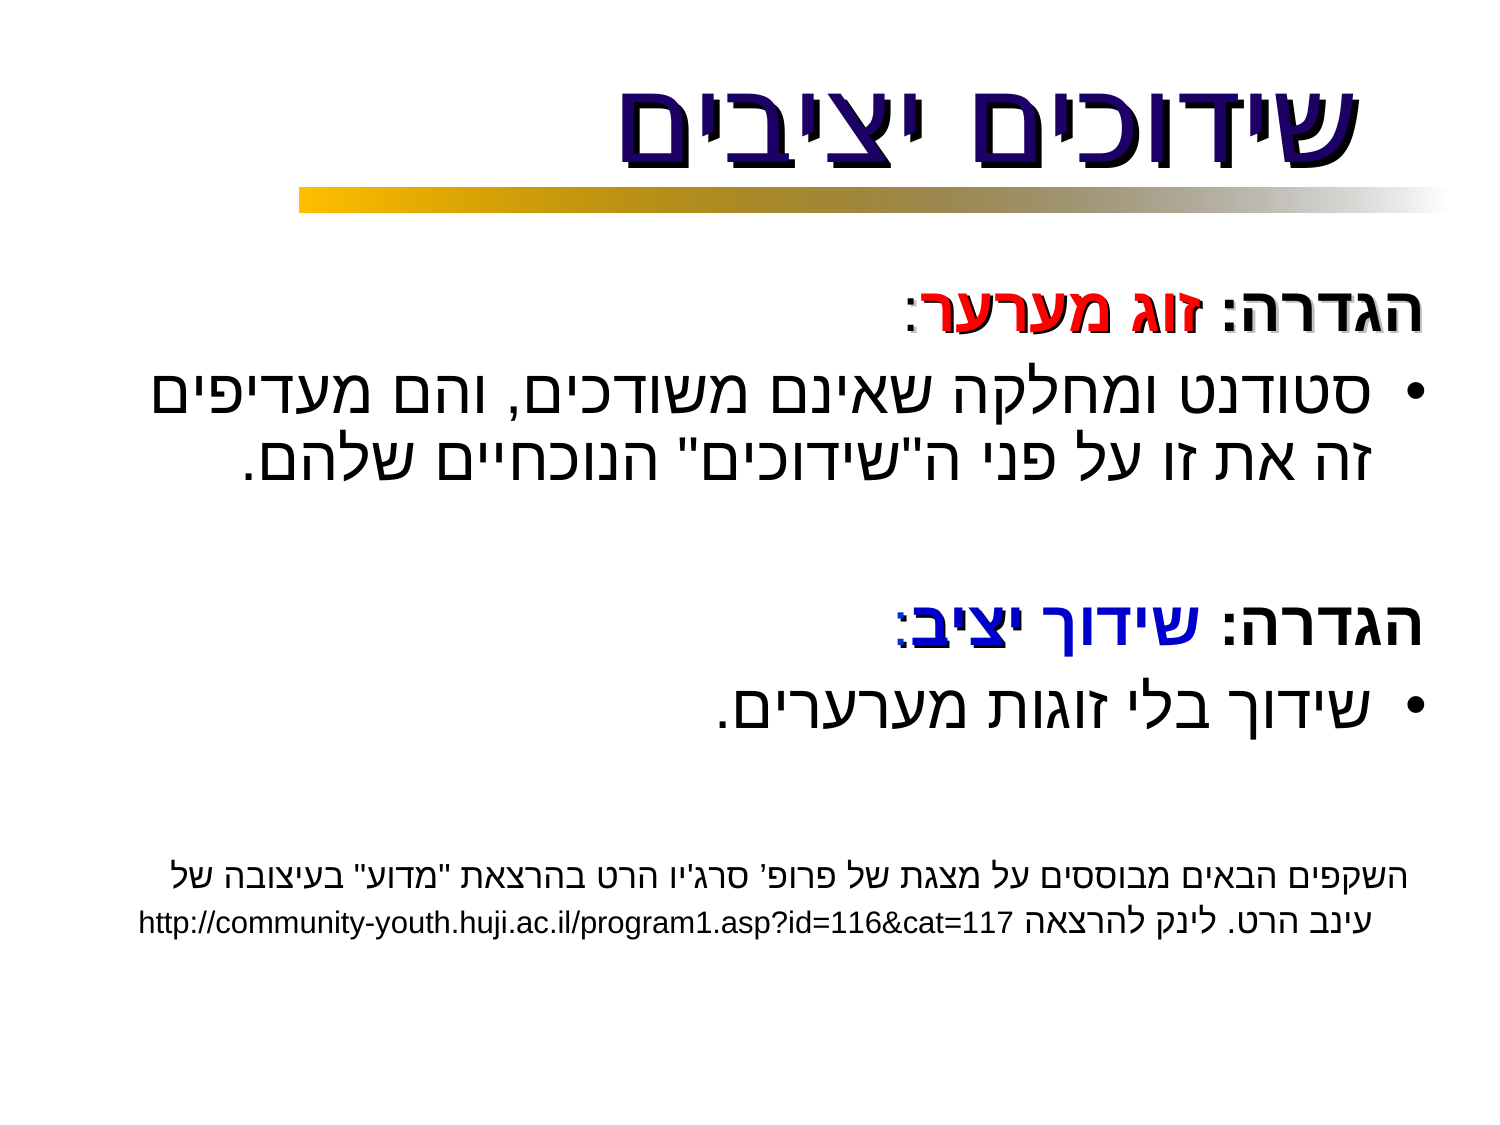

# שידוכים יציבים
הגדרה: זוג מערער:
סטודנט ומחלקה שאינם משודכים, והם מעדיפים זה את זו על פני ה"שידוכים" הנוכחיים שלהם.
הגדרה: שידוך יציב:
שידוך בלי זוגות מערערים.
 השקפים הבאים מבוססים על מצגת של פרופ’ סרג'יו הרט בהרצאת "מדוע" בעיצובה של עינב הרט. לינק להרצאה http://community-youth.huji.ac.il/program1.asp?id=116&cat=117